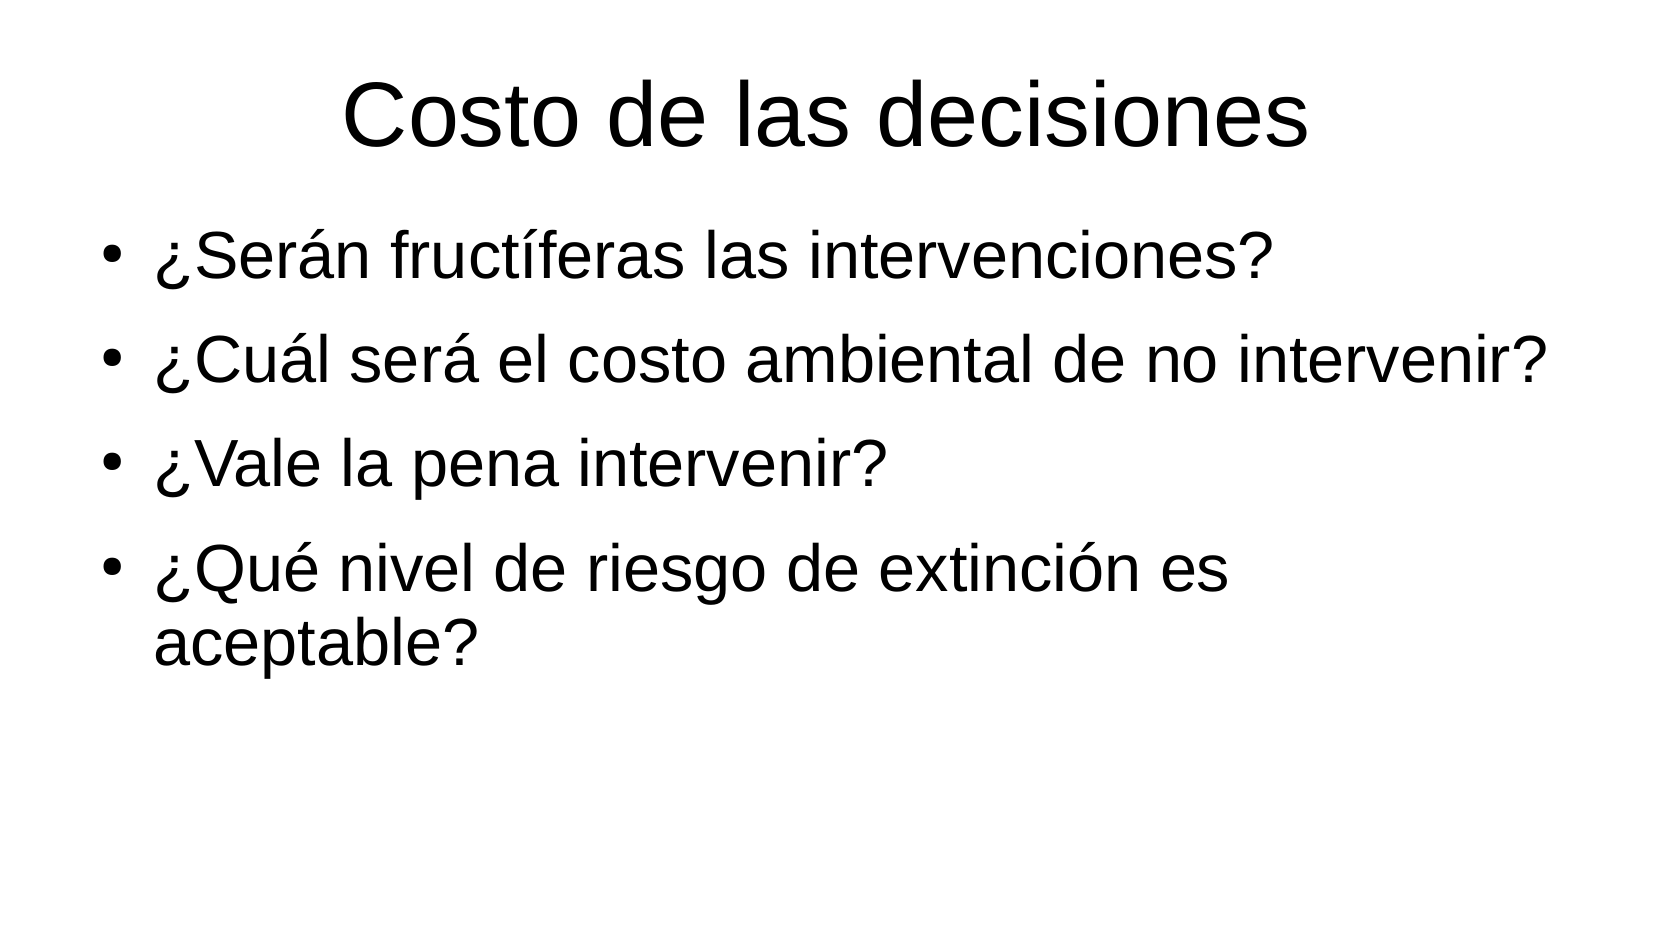

# Costo de las decisiones
¿Serán fructíferas las intervenciones?
¿Cuál será el costo ambiental de no intervenir?
¿Vale la pena intervenir?
¿Qué nivel de riesgo de extinción es aceptable?